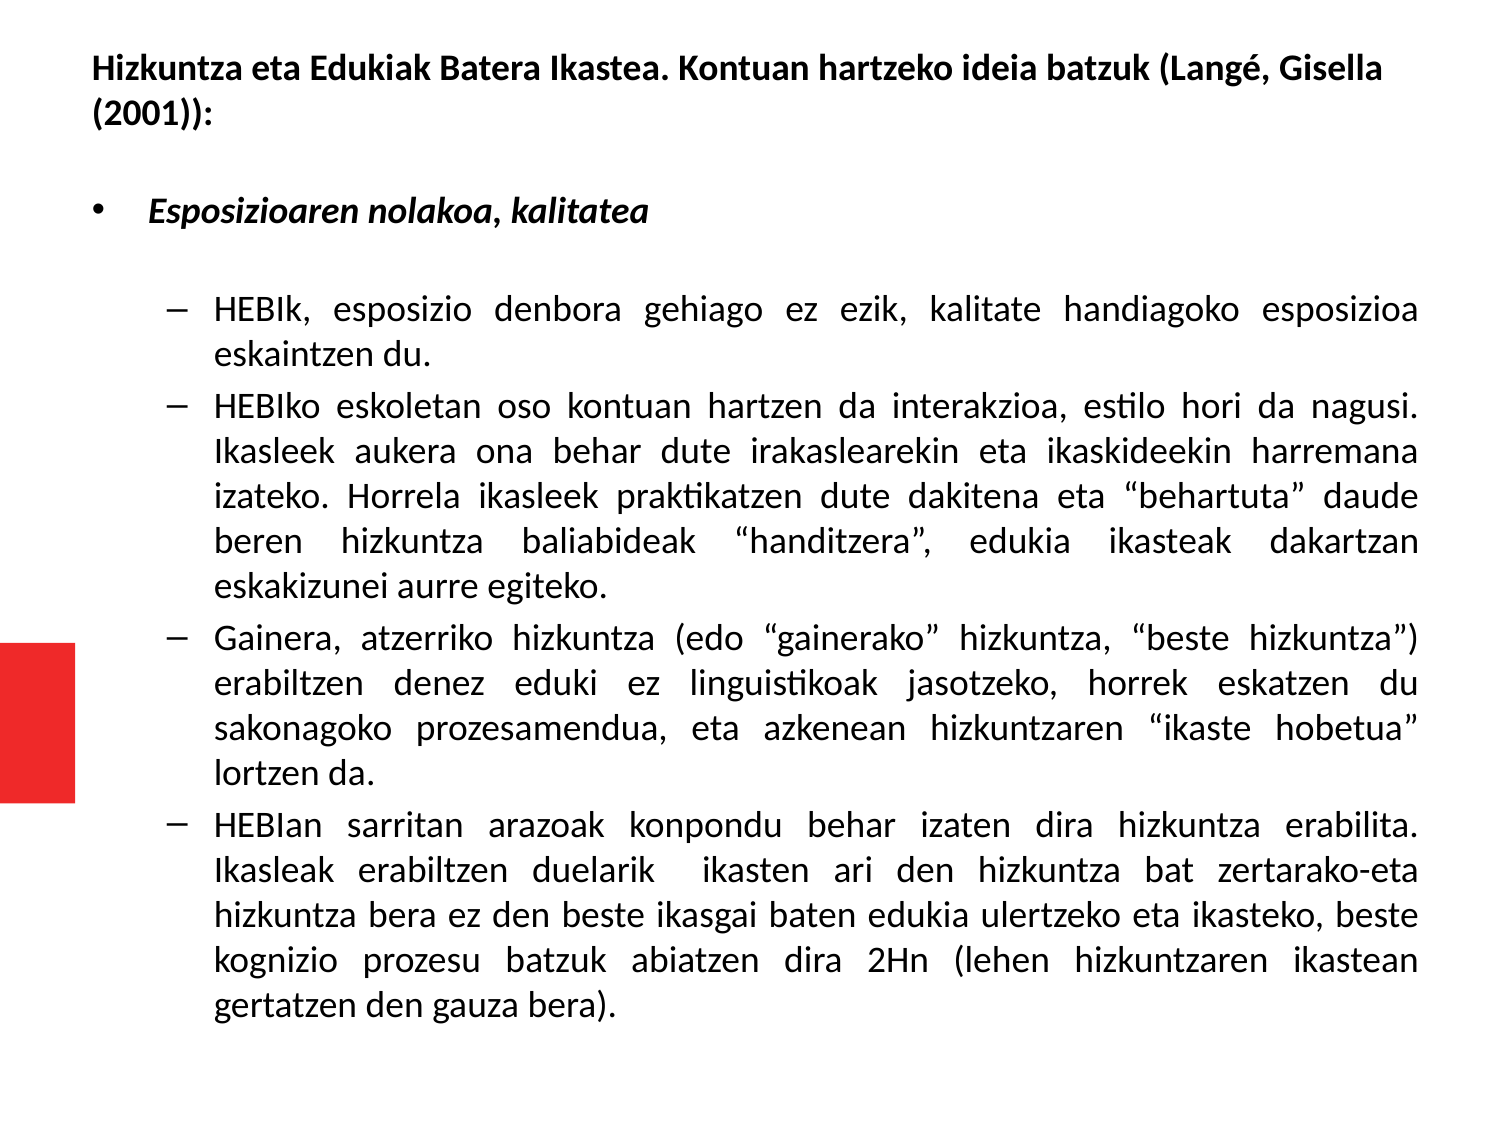

# Hizkuntza eta Edukiak Batera Ikastea. Kontuan hartzeko ideia batzuk (Langé, Gisella (2001)):
Esposizioaren nolakoa, kalitatea
HEBIk, esposizio denbora gehiago ez ezik, kalitate handiagoko esposizioa eskaintzen du.
HEBIko eskoletan oso kontuan hartzen da interakzioa, estilo hori da nagusi. Ikasleek aukera ona behar dute irakaslearekin eta ikaskideekin harremana izateko. Horrela ikasleek praktikatzen dute dakitena eta “behartuta” daude beren hizkuntza baliabideak “handitzera”, edukia ikasteak dakartzan eskakizunei aurre egiteko.
Gainera, atzerriko hizkuntza (edo “gainerako” hizkuntza, “beste hizkuntza”) erabiltzen denez eduki ez linguistikoak jasotzeko, horrek eskatzen du sakonagoko prozesamendua, eta azkenean hizkuntzaren “ikaste hobetua” lortzen da.
HEBIan sarritan arazoak konpondu behar izaten dira hizkuntza erabilita. Ikasleak erabiltzen duelarik ikasten ari den hizkuntza bat zertarako-eta hizkuntza bera ez den beste ikasgai baten edukia ulertzeko eta ikasteko, beste kognizio prozesu batzuk abiatzen dira 2Hn (lehen hizkuntzaren ikastean gertatzen den gauza bera).